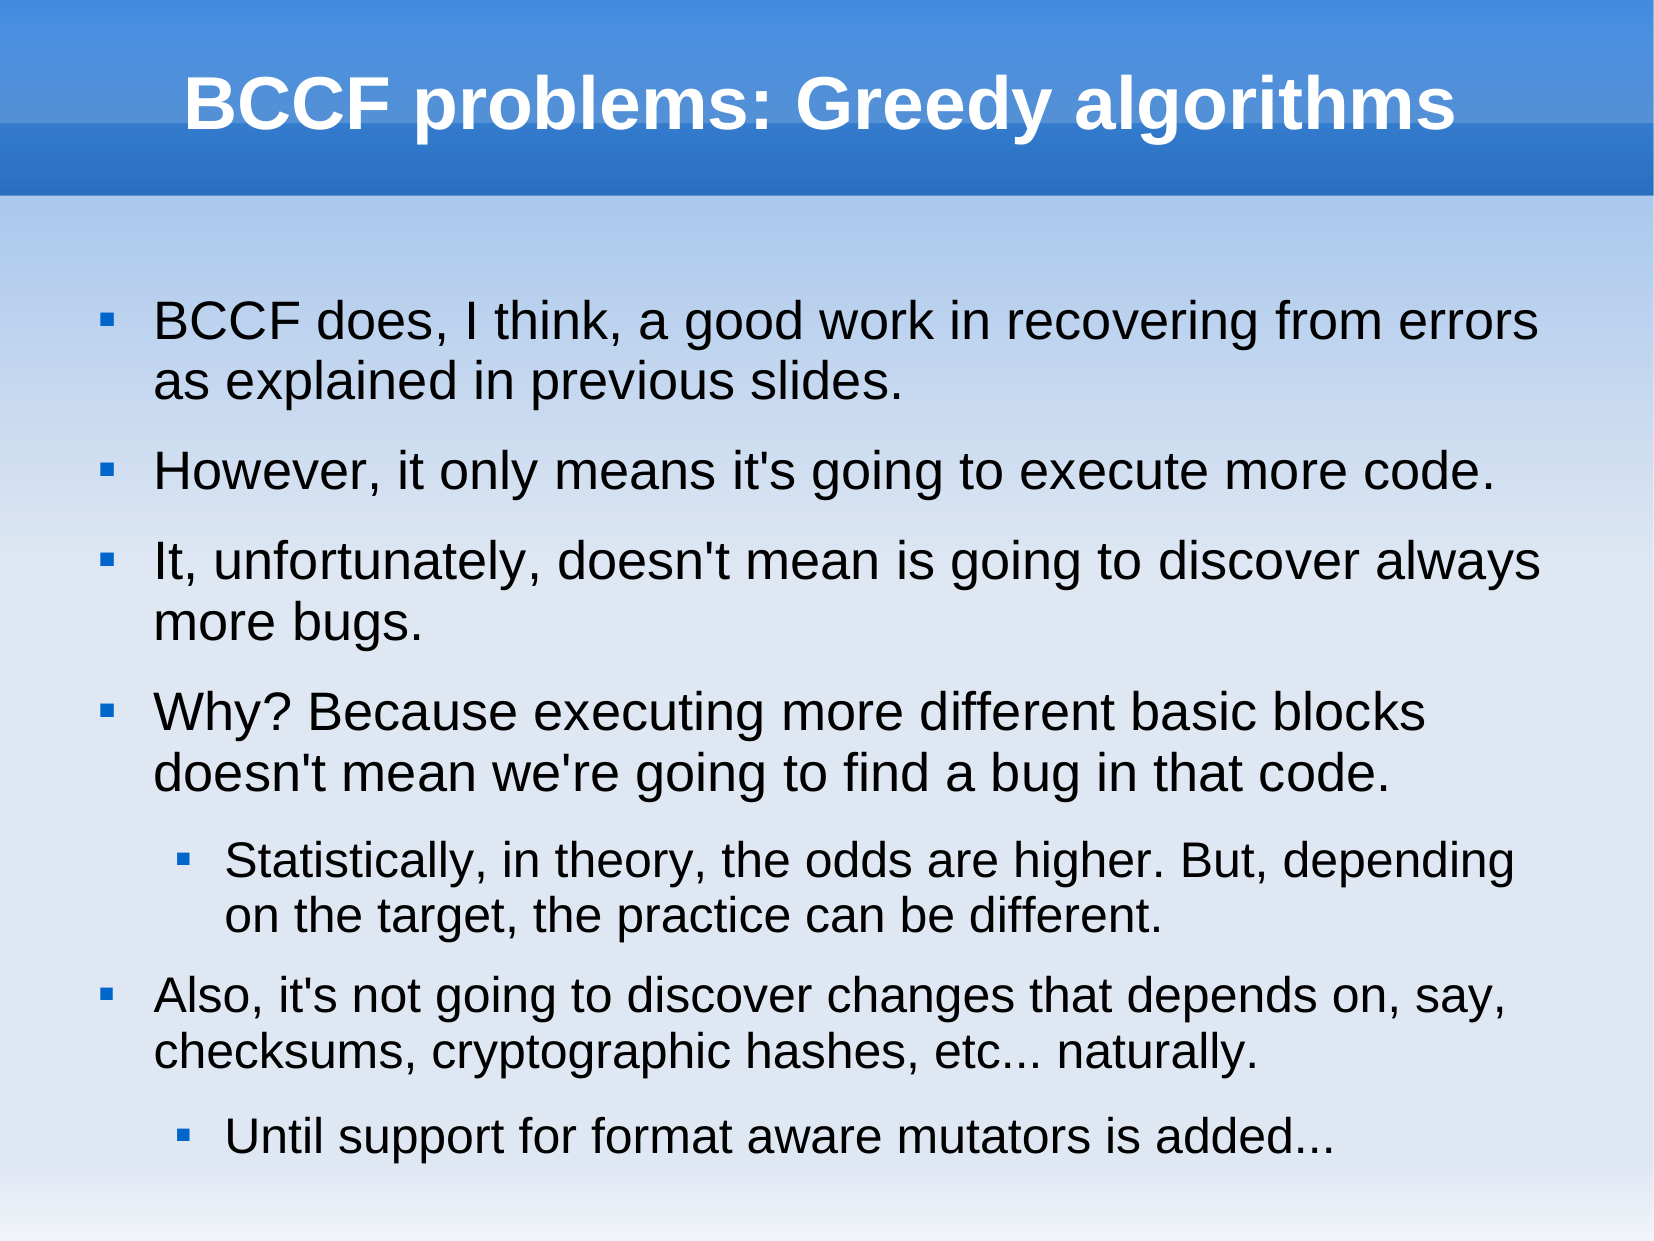

# BCCF problems: Greedy algorithms
BCCF does, I think, a good work in recovering from errors as explained in previous slides.
However, it only means it's going to execute more code.
It, unfortunately, doesn't mean is going to discover always more bugs.
Why? Because executing more different basic blocks doesn't mean we're going to find a bug in that code.
Statistically, in theory, the odds are higher. But, depending on the target, the practice can be different.
Also, it's not going to discover changes that depends on, say, checksums, cryptographic hashes, etc... naturally.
Until support for format aware mutators is added...